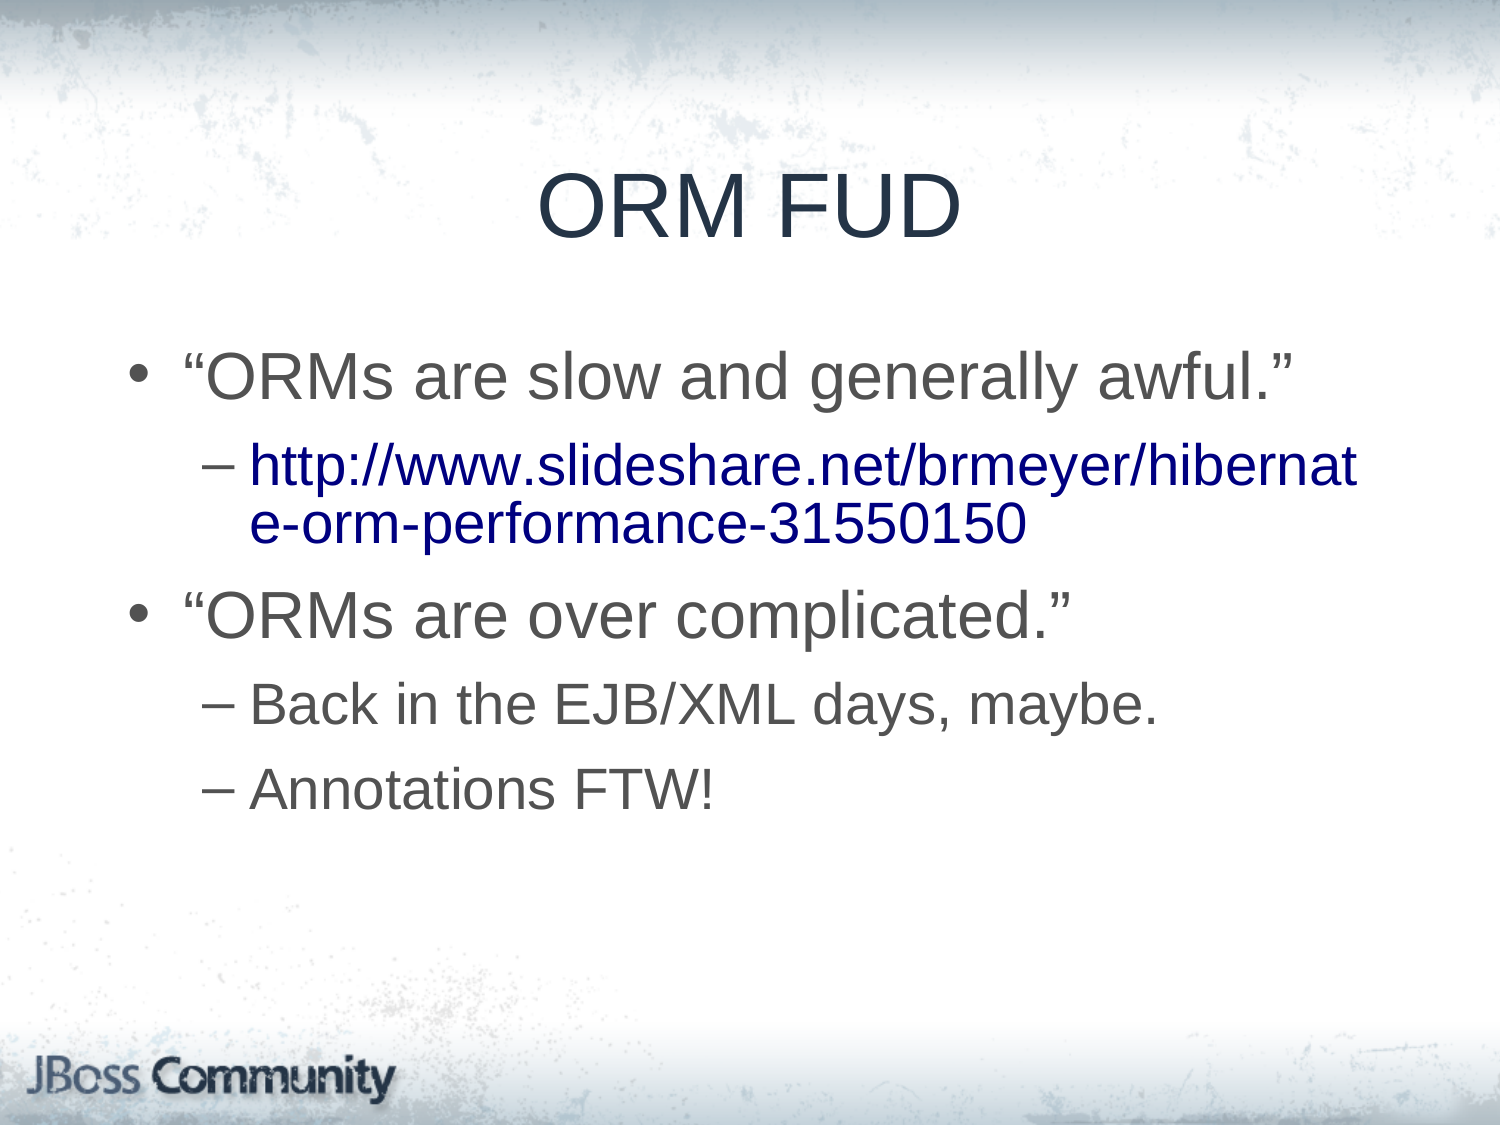

# ORM FUD
“ORMs are slow and generally awful.”
http://www.slideshare.net/brmeyer/hibernate-orm-performance-31550150
“ORMs are over complicated.”
Back in the EJB/XML days, maybe.
Annotations FTW!